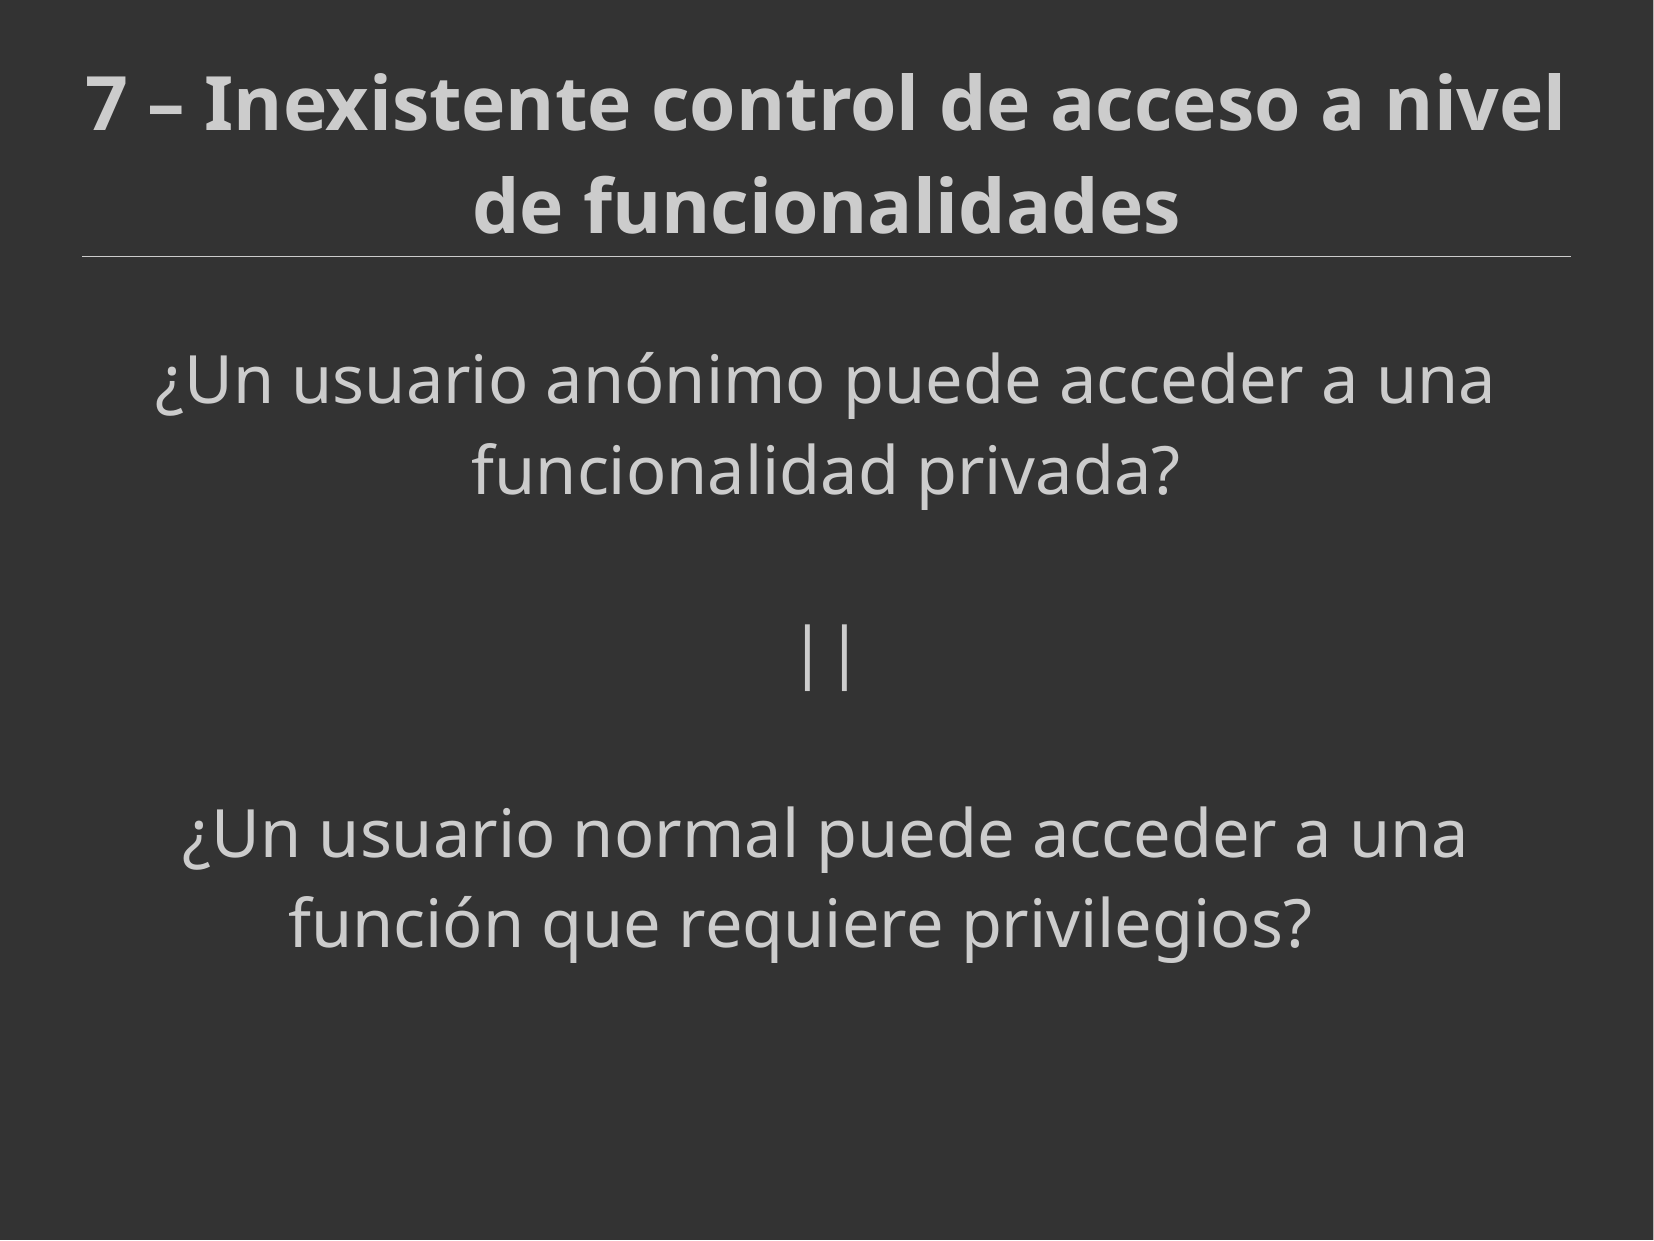

# 7 – Inexistente control de acceso a nivel de funcionalidades
¿Un usuario anónimo puede acceder a una funcionalidad privada?
||
¿Un usuario normal puede acceder a una función que requiere privilegios?